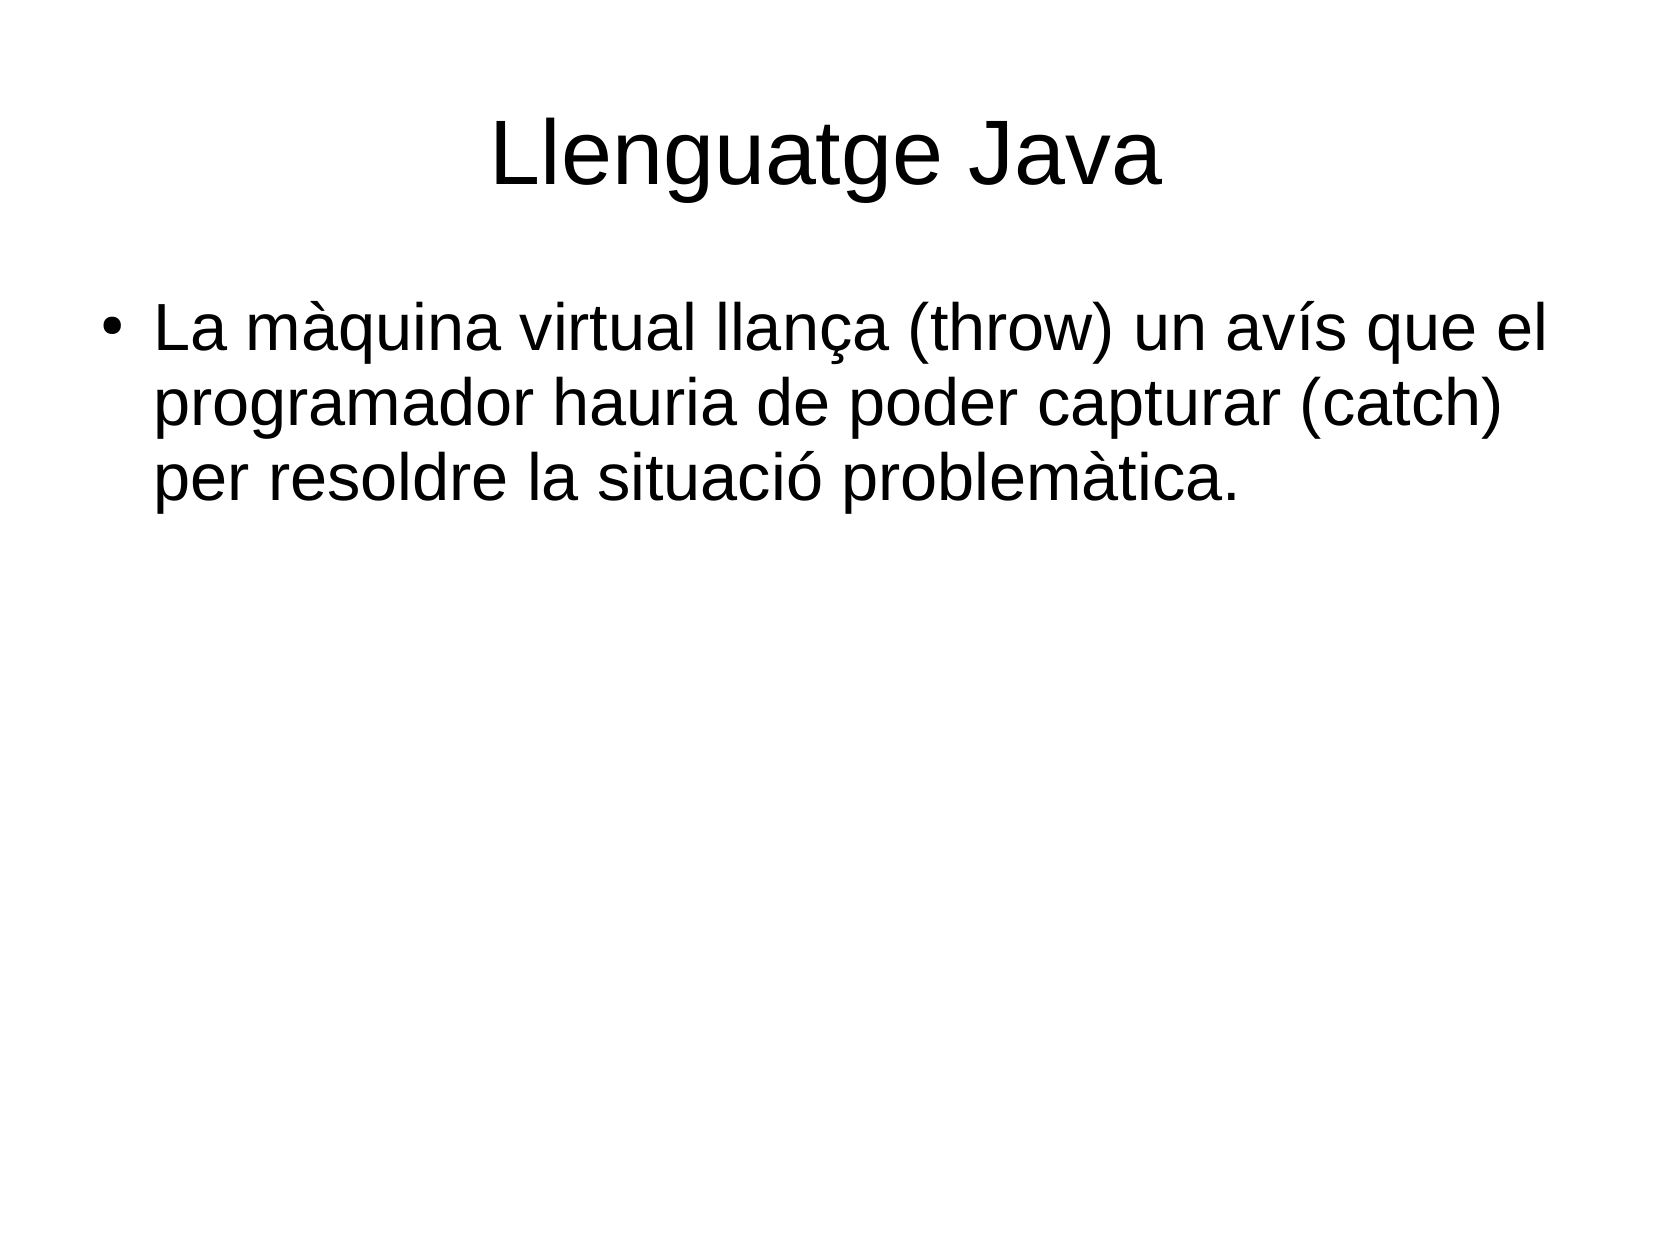

# Llenguatge Java
La màquina virtual llança (throw) un avís que el programador hauria de poder capturar (catch) per resoldre la situació problemàtica.